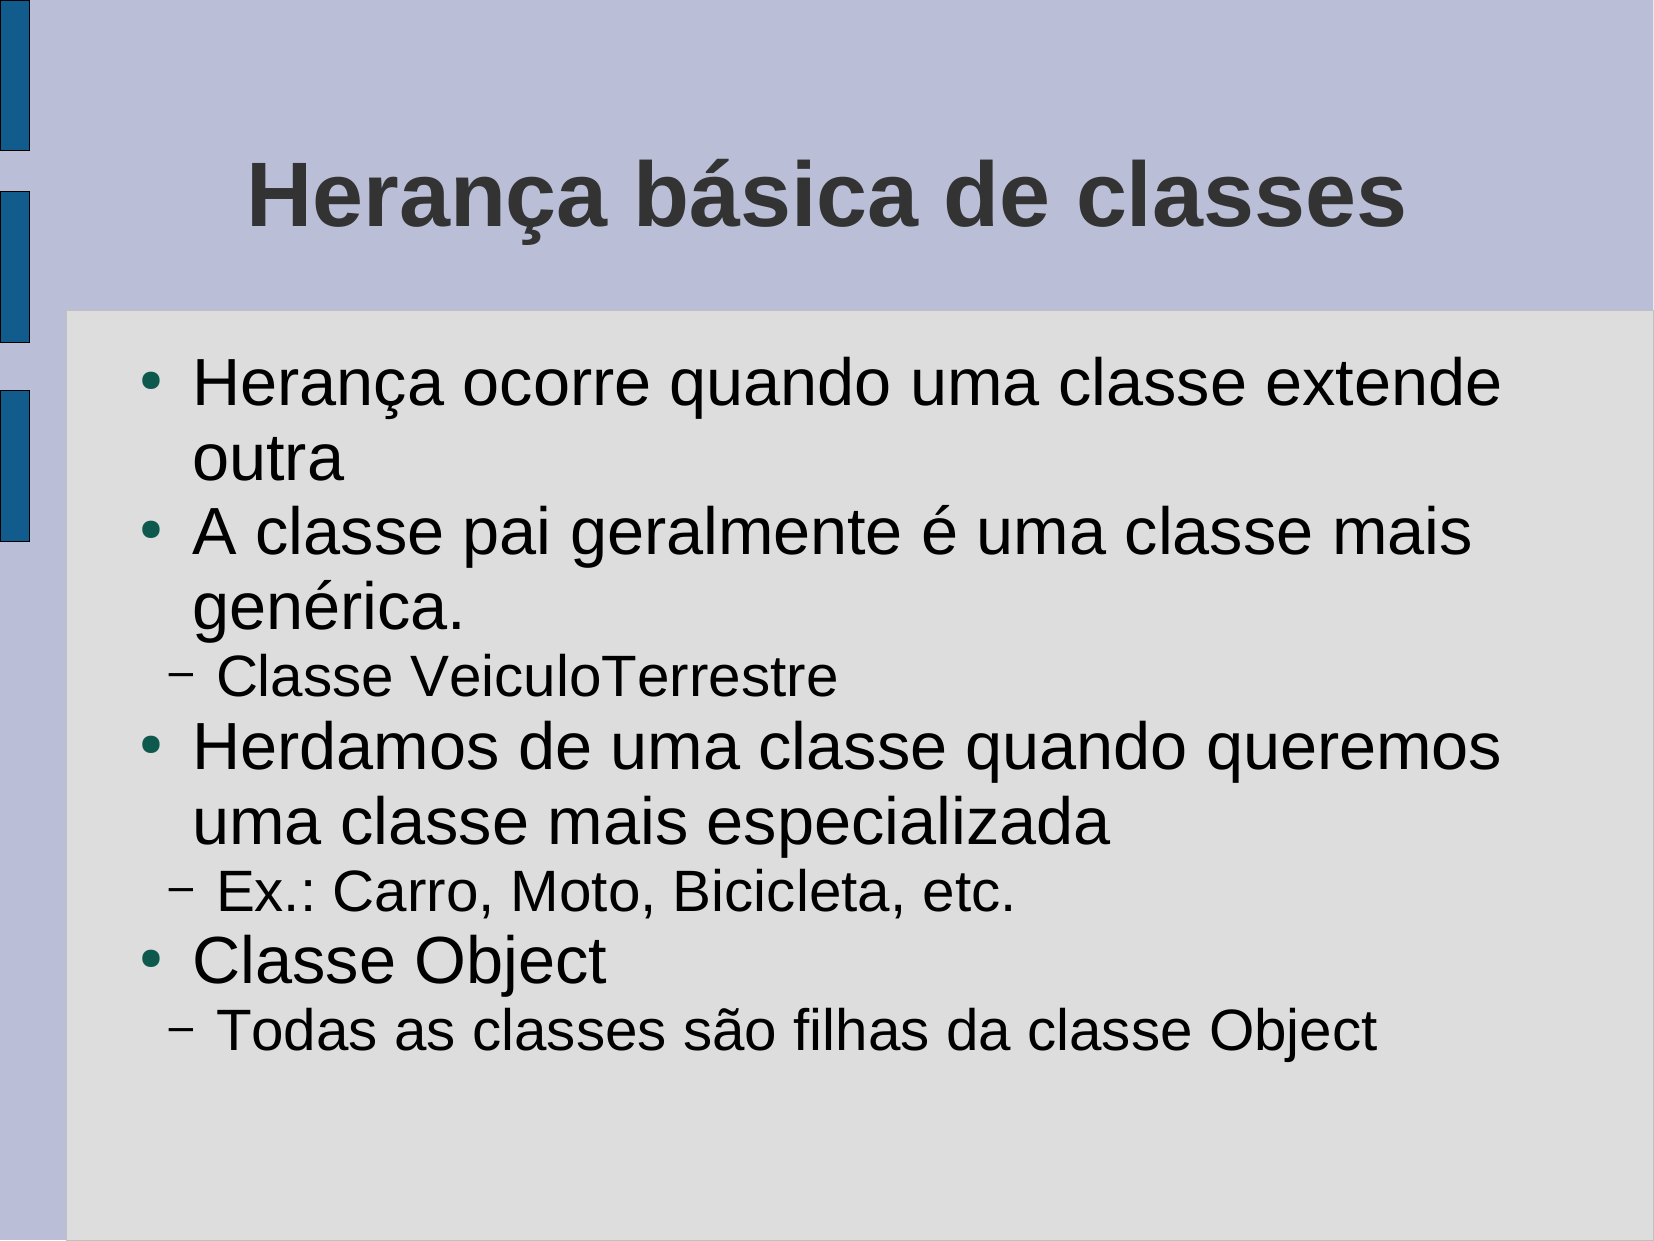

# Herança básica de classes
Herança ocorre quando uma classe extende outra
A classe pai geralmente é uma classe mais genérica.
Classe VeiculoTerrestre
Herdamos de uma classe quando queremos uma classe mais especializada
Ex.: Carro, Moto, Bicicleta, etc.
Classe Object
Todas as classes são filhas da classe Object